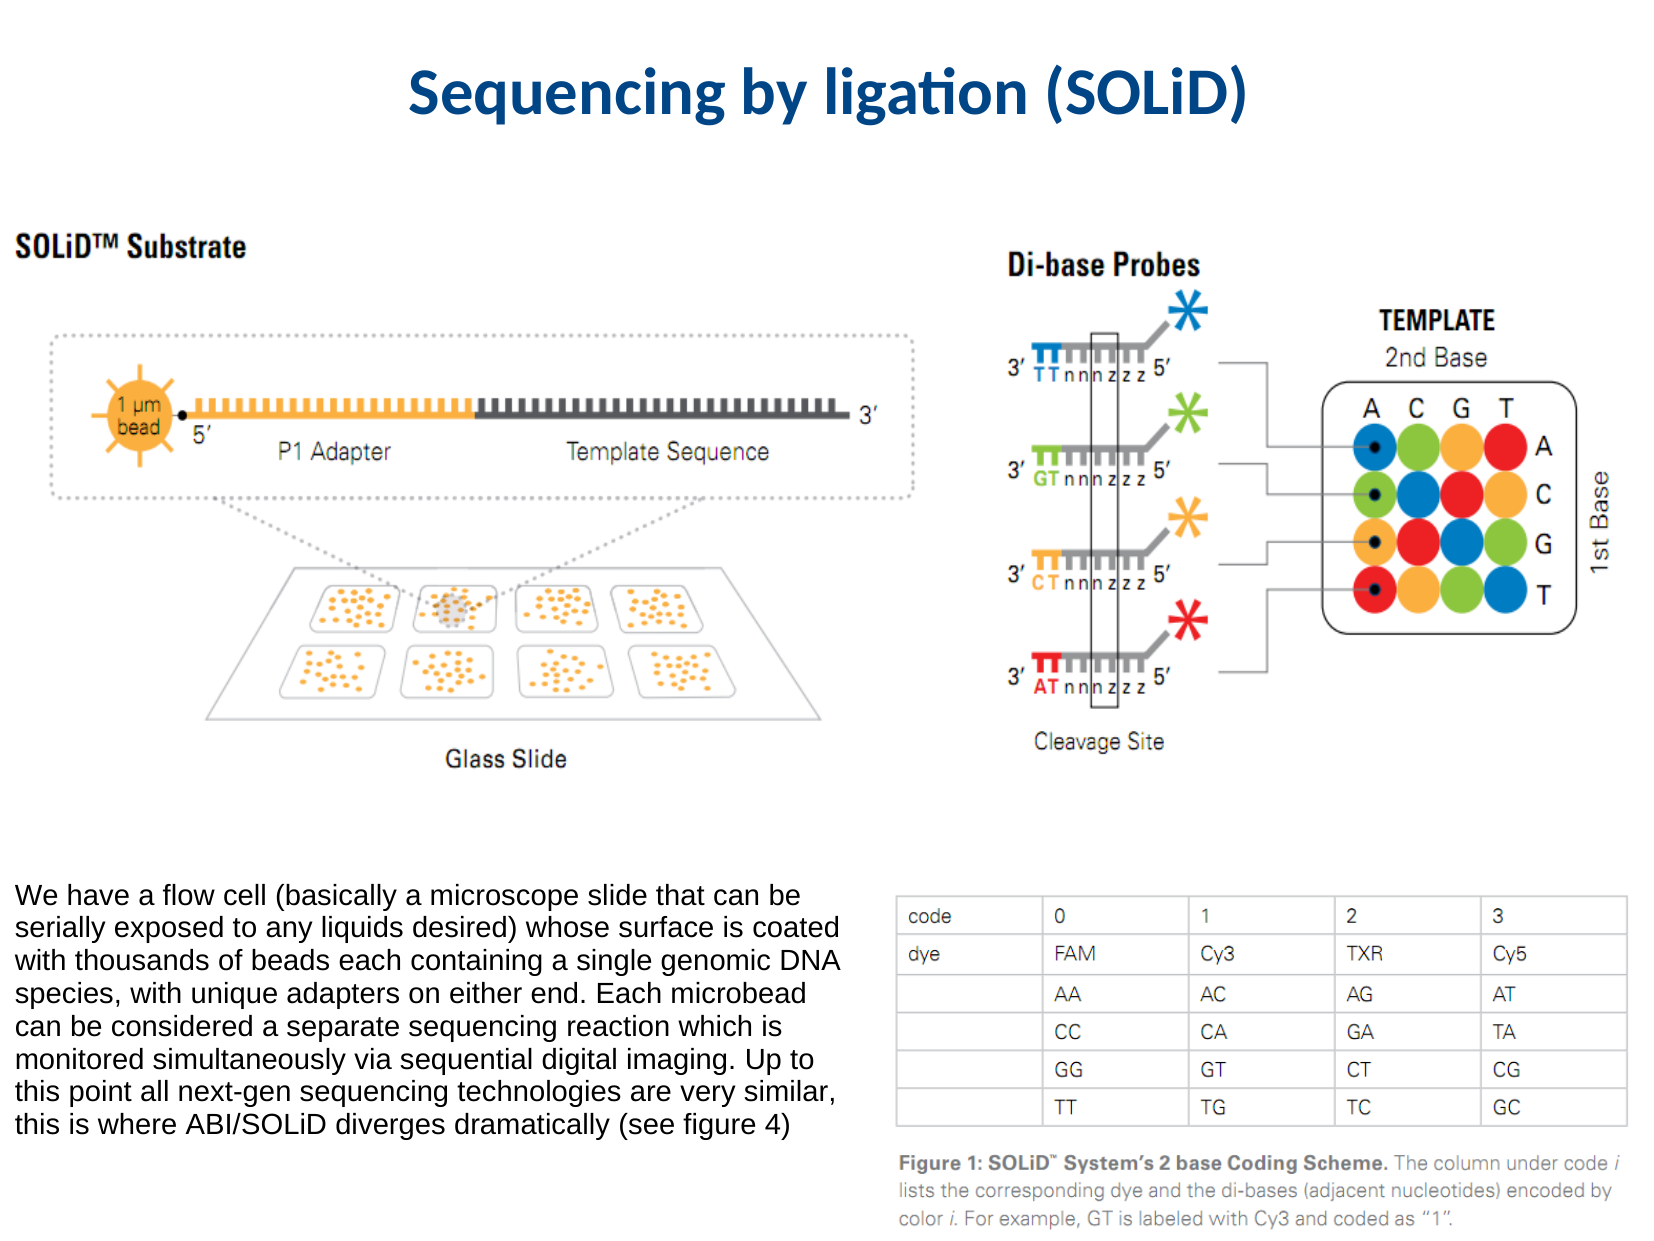

# Sequencing by ligation (SOLiD)
We have a flow cell (basically a microscope slide that can be serially exposed to any liquids desired) whose surface is coated with thousands of beads each containing a single genomic DNA species, with unique adapters on either end. Each microbead can be considered a separate sequencing reaction which is monitored simultaneously via sequential digital imaging. Up to this point all next-gen sequencing technologies are very similar, this is where ABI/SOLiD diverges dramatically (see figure 4)